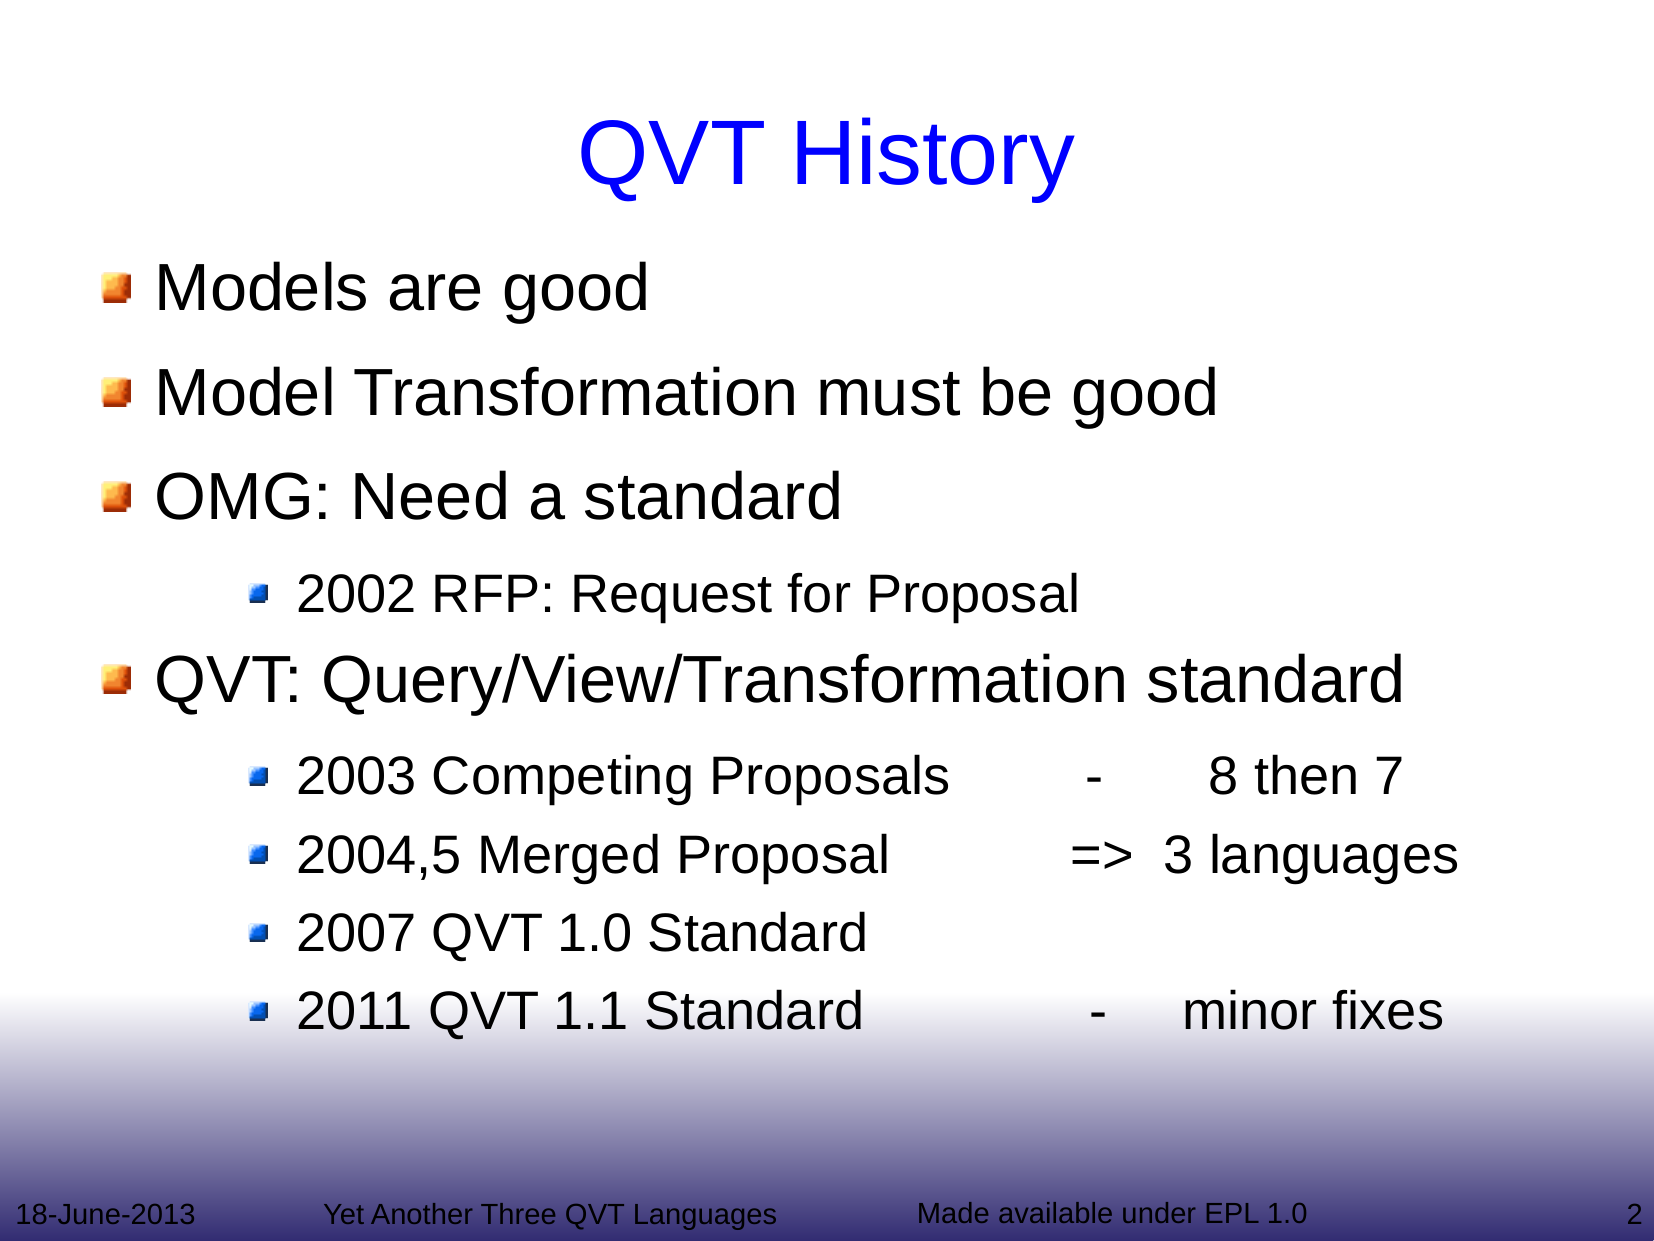

# QVT History
Models are good
Model Transformation must be good
OMG: Need a standard
2002 RFP: Request for Proposal
QVT: Query/View/Transformation standard
2003 Competing Proposals - 8 then 7
2004,5 Merged Proposal => 3 languages
2007 QVT 1.0 Standard
2011 QVT 1.1 Standard - minor fixes
18-June-2013
Yet Another Three QVT Languages
2